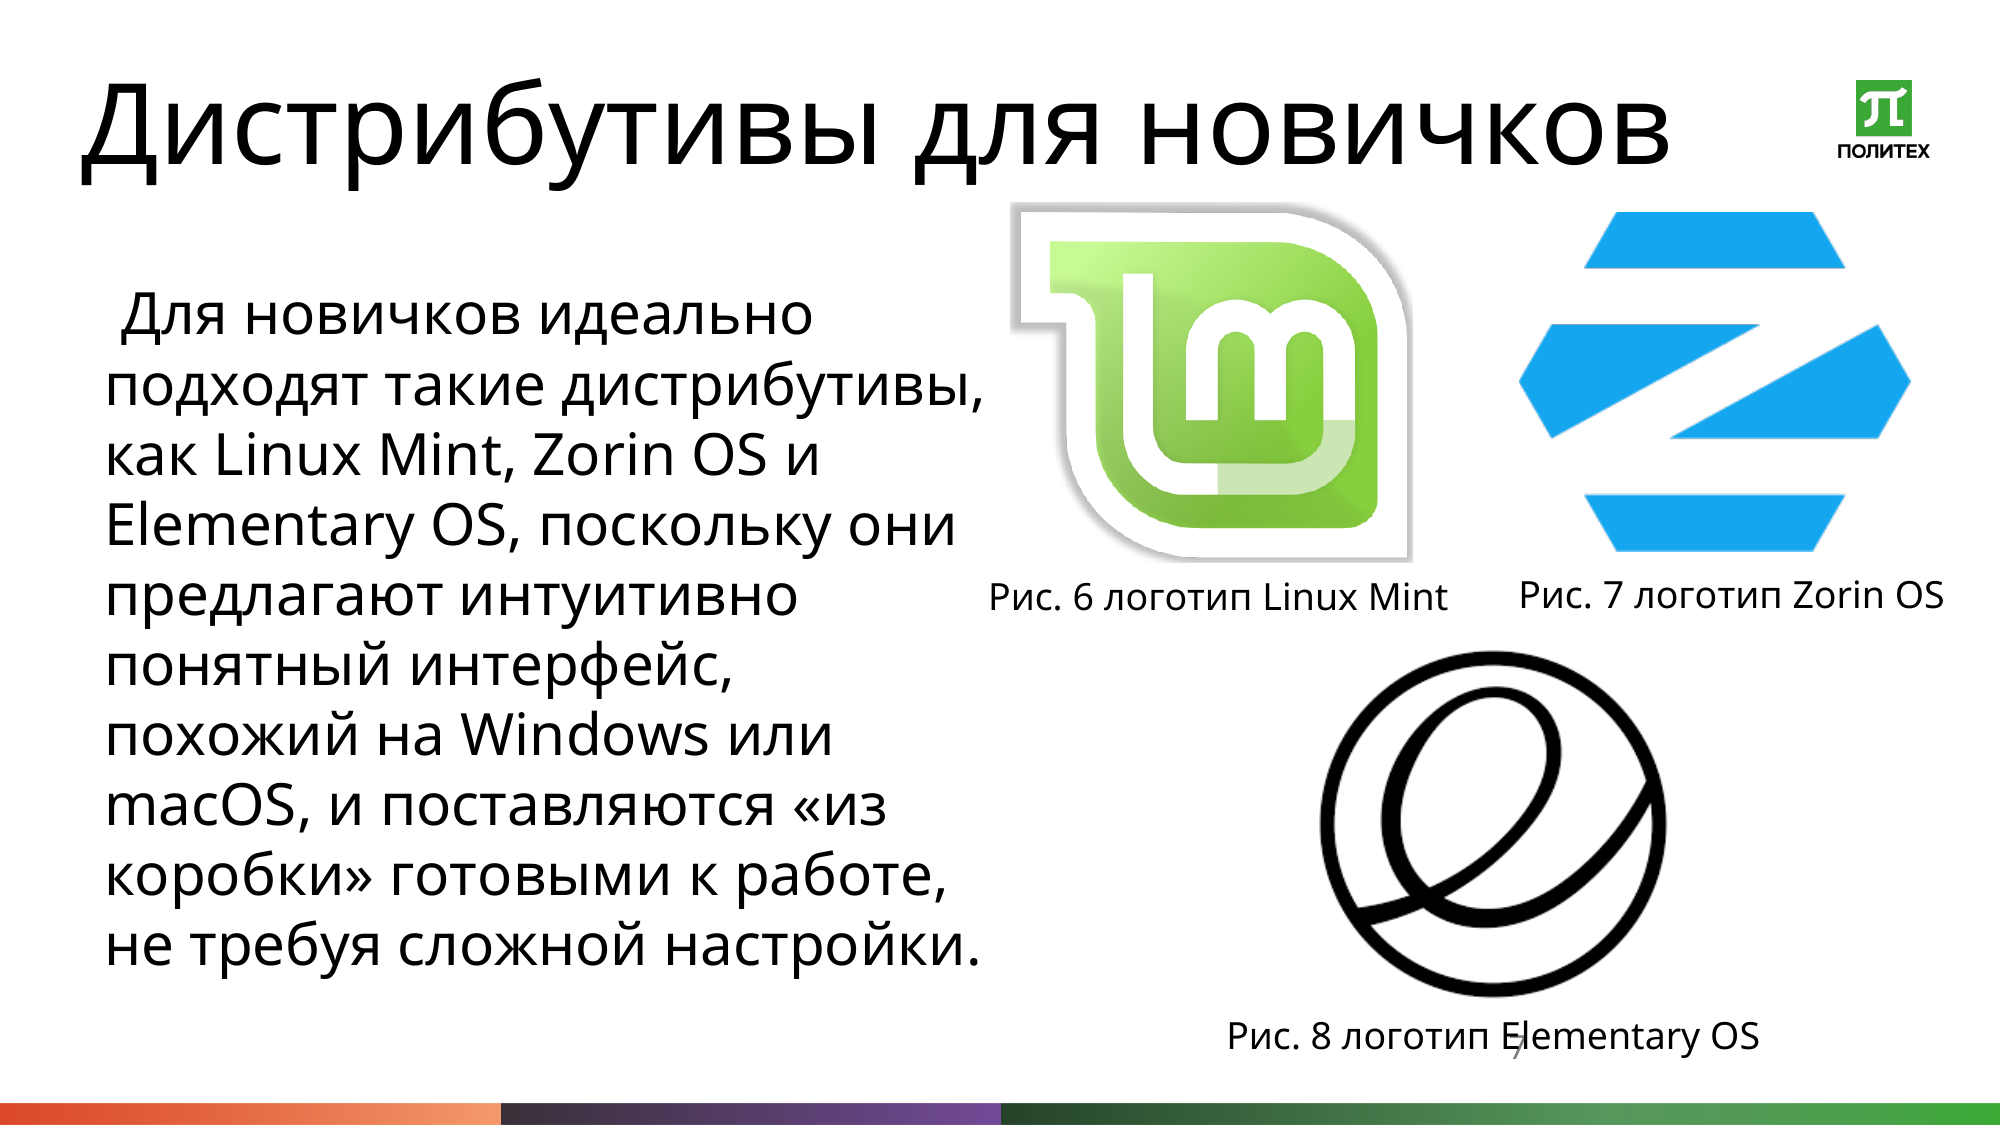

# Дистрибутивы для новичков
 Для новичков идеально подходят такие дистрибутивы, как Linux Mint, Zorin OS и Elementary OS, поскольку они предлагают интуитивно понятный интерфейс, похожий на Windows или macOS, и поставляются «из коробки» готовыми к работе, не требуя сложной настройки.
Рис. 7 логотип Zorin OS
Рис. 6 логотип Linux Mint
Рис. 8 логотип Elementary OS